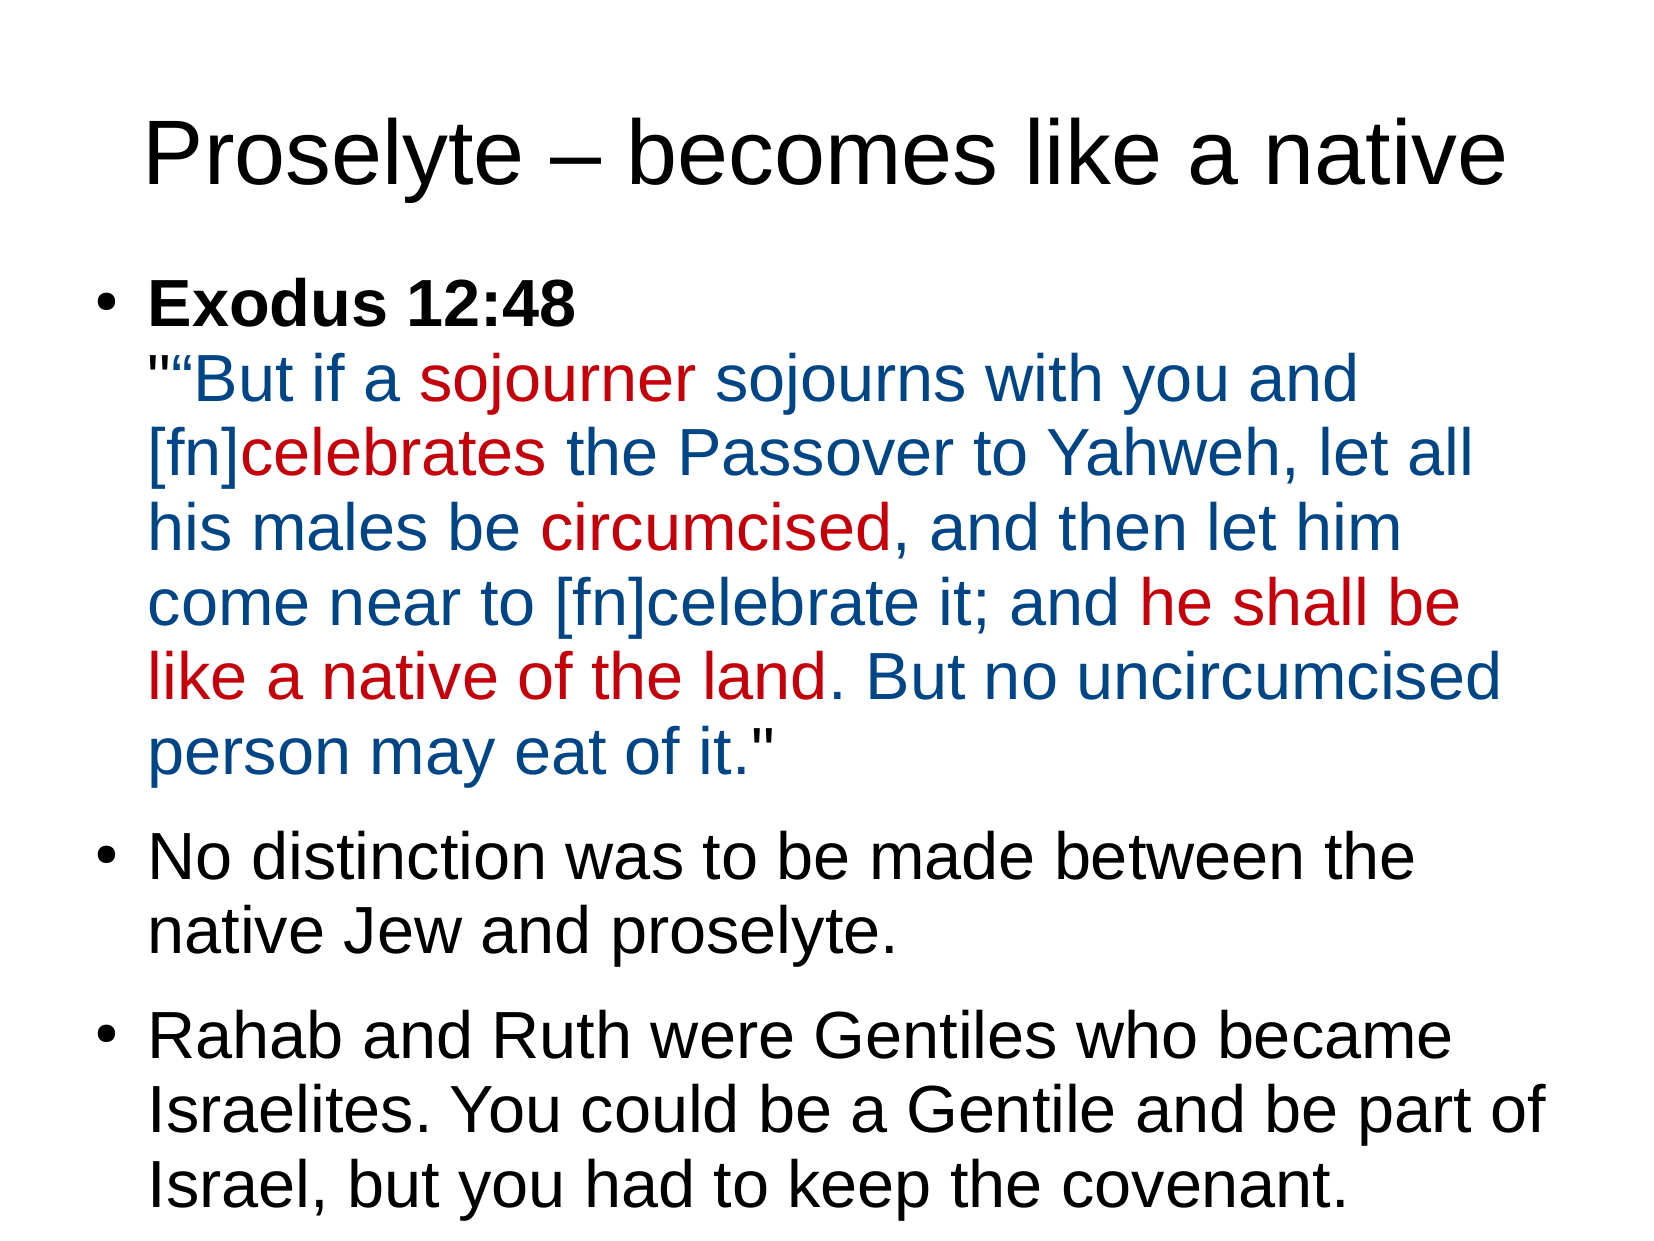

# Proselyte – becomes like a native
Exodus 12:48
"“But if a sojourner sojourns with you and [fn]celebrates the Passover to Yahweh, let all his males be circumcised, and then let him come near to [fn]celebrate it; and he shall be like a native of the land. But no uncircumcised person may eat of it."
No distinction was to be made between the native Jew and proselyte.
Rahab and Ruth were Gentiles who became Israelites. You could be a Gentile and be part of Israel, but you had to keep the covenant.